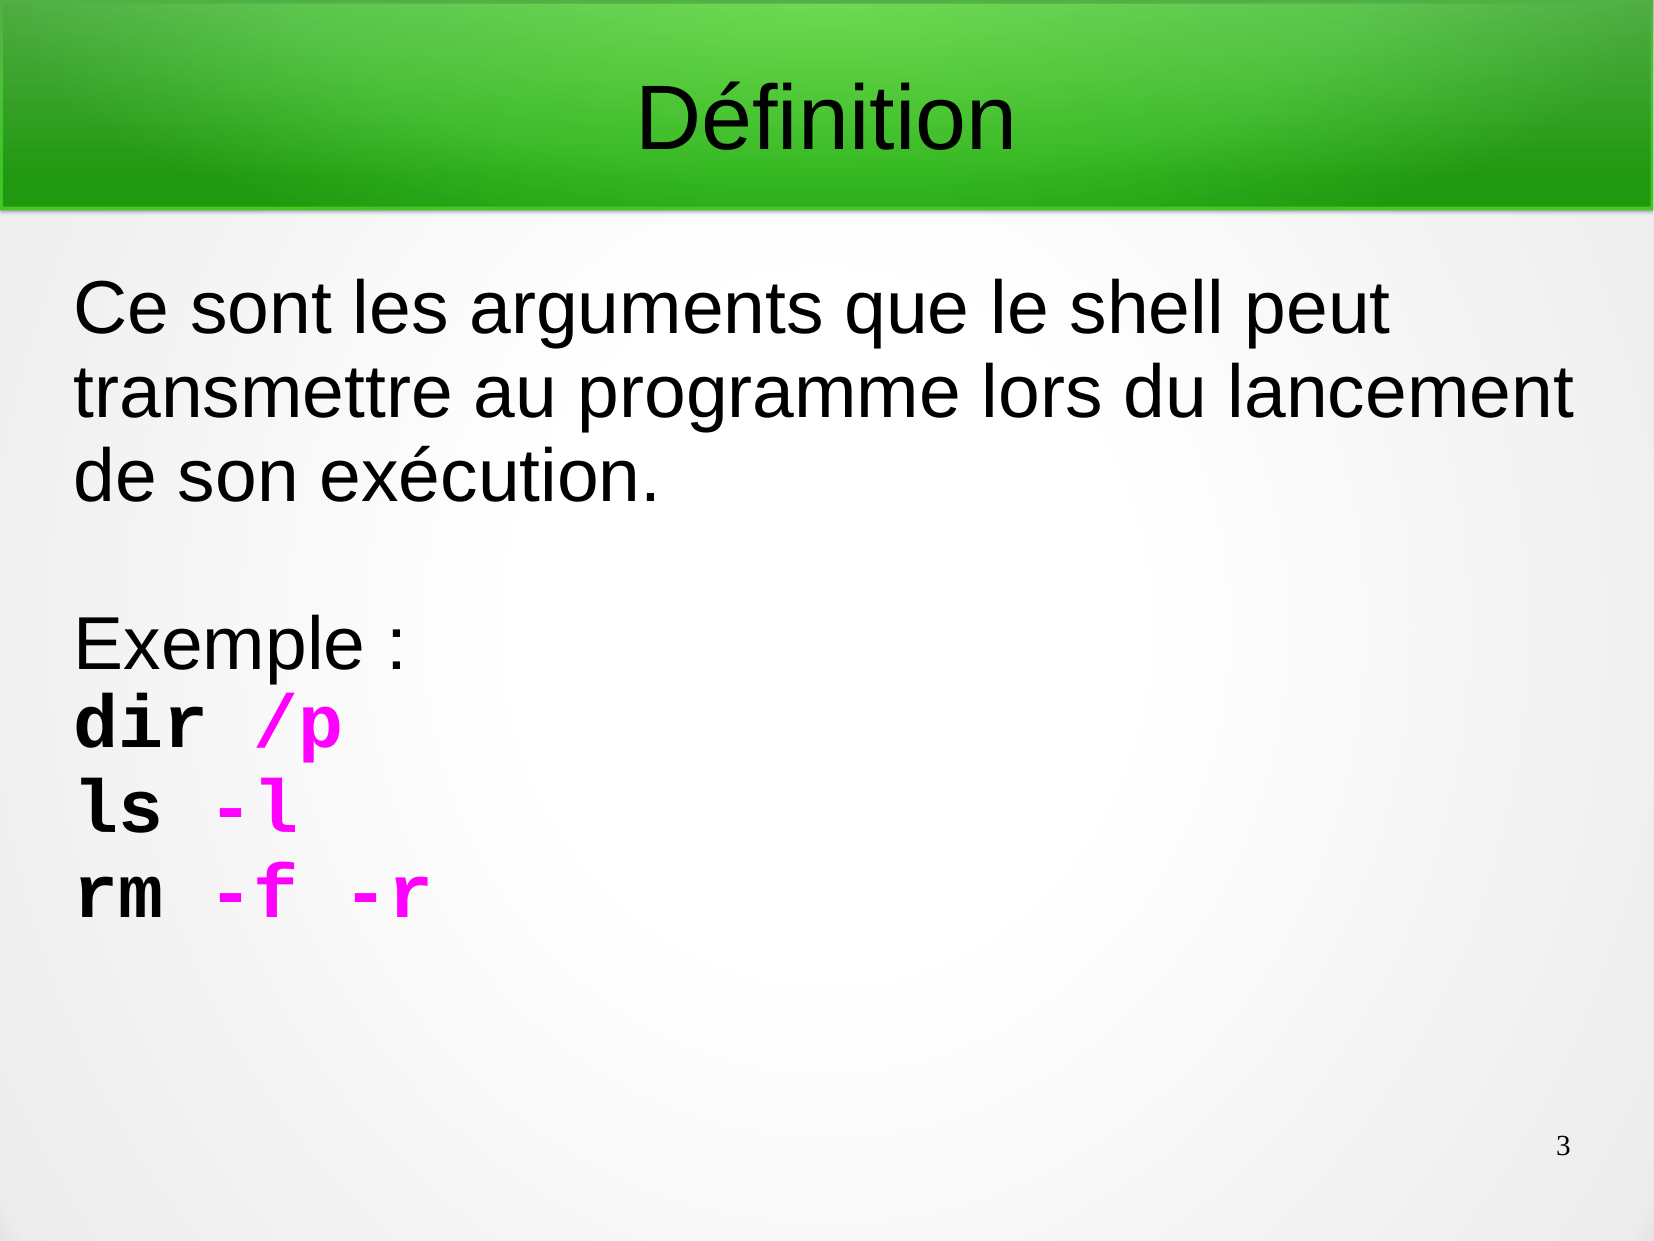

# Définition
Ce sont les arguments que le shell peut transmettre au programme lors du lancement de son exécution.
Exemple :
dir /p
ls -l
rm -f -r
3